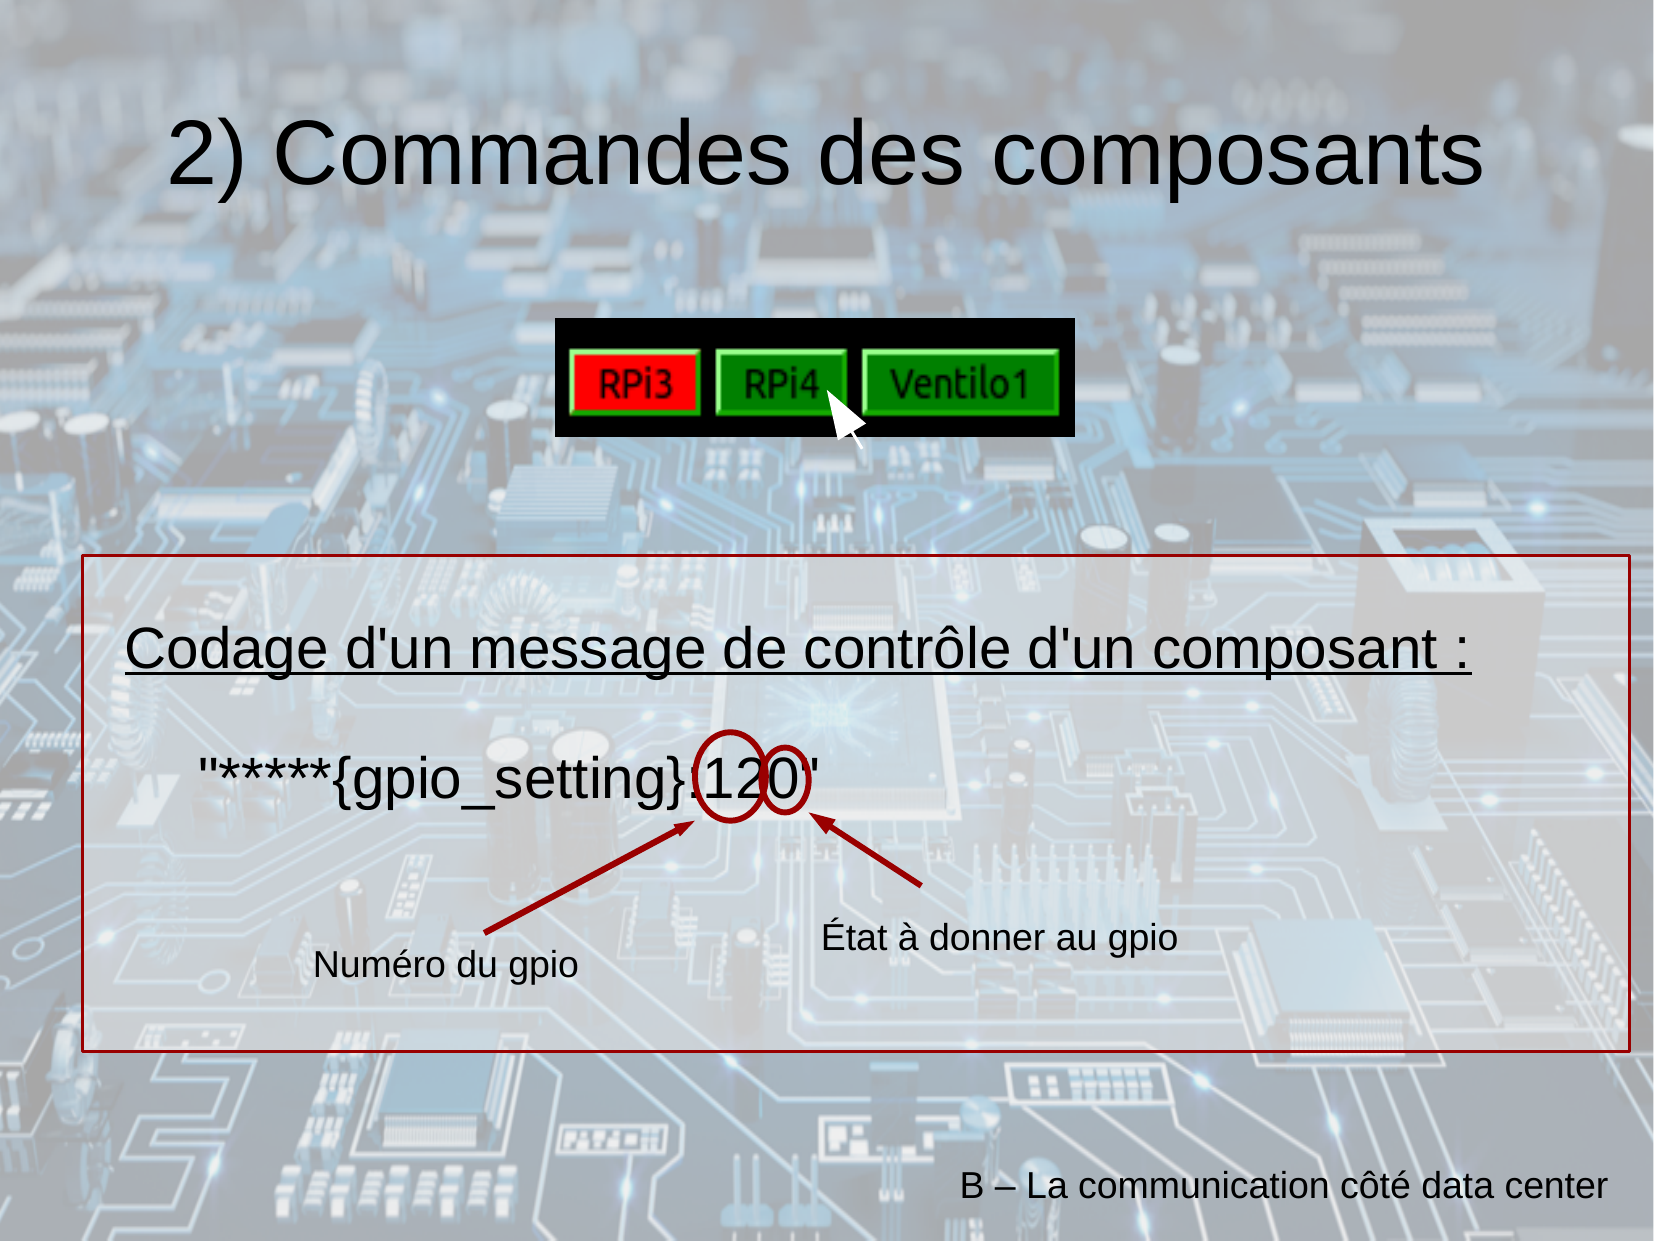

# 2) Commandes des composants
Codage d'un message de contrôle d'un composant :
	"*****{gpio_setting}:120"
État à donner au gpio
Numéro du gpio
B – La communication côté data center